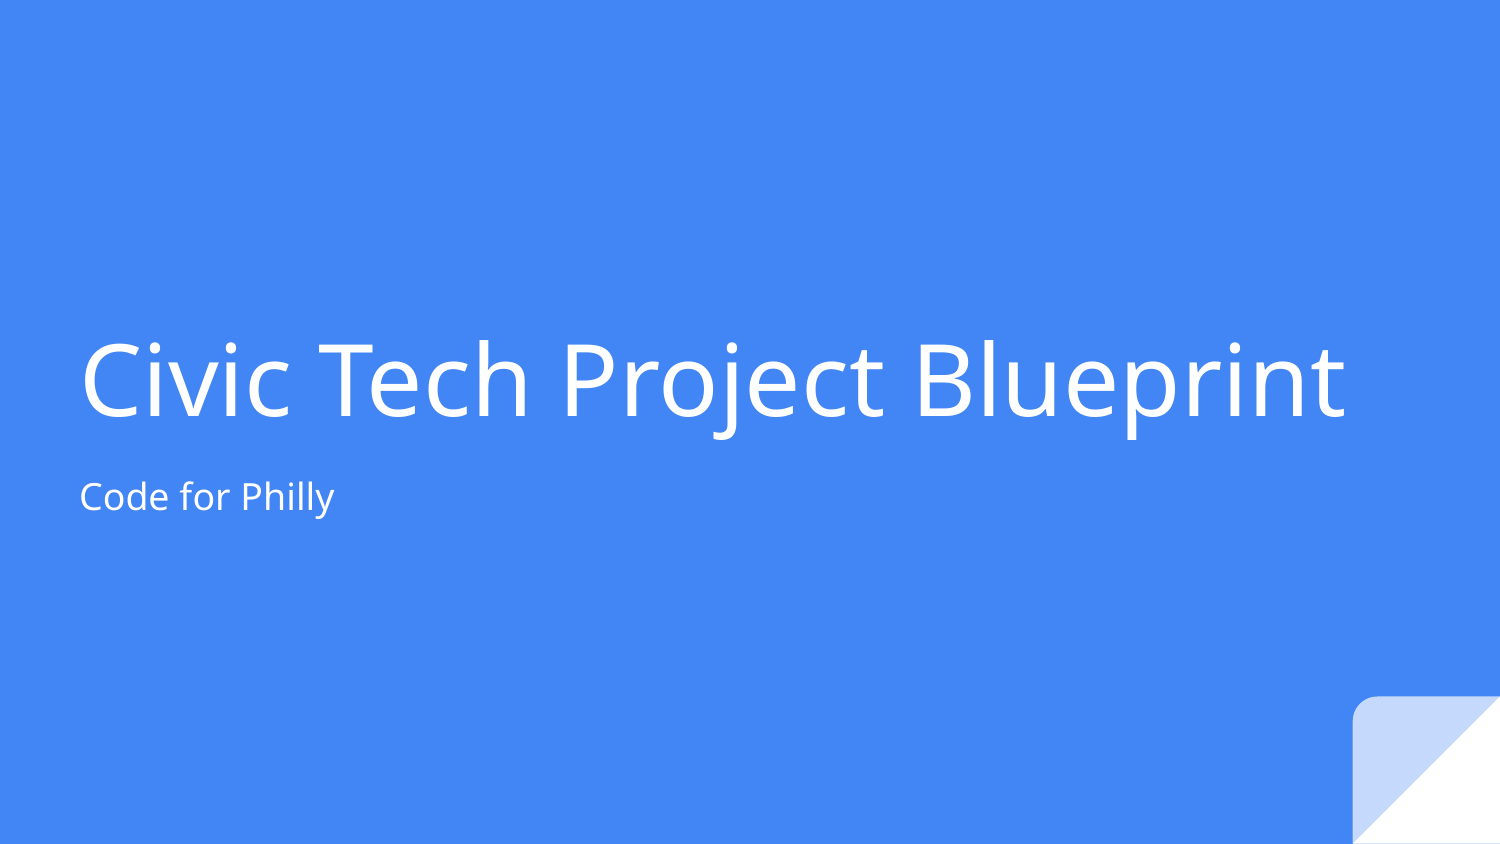

# Civic Tech Project Blueprint
Code for Philly